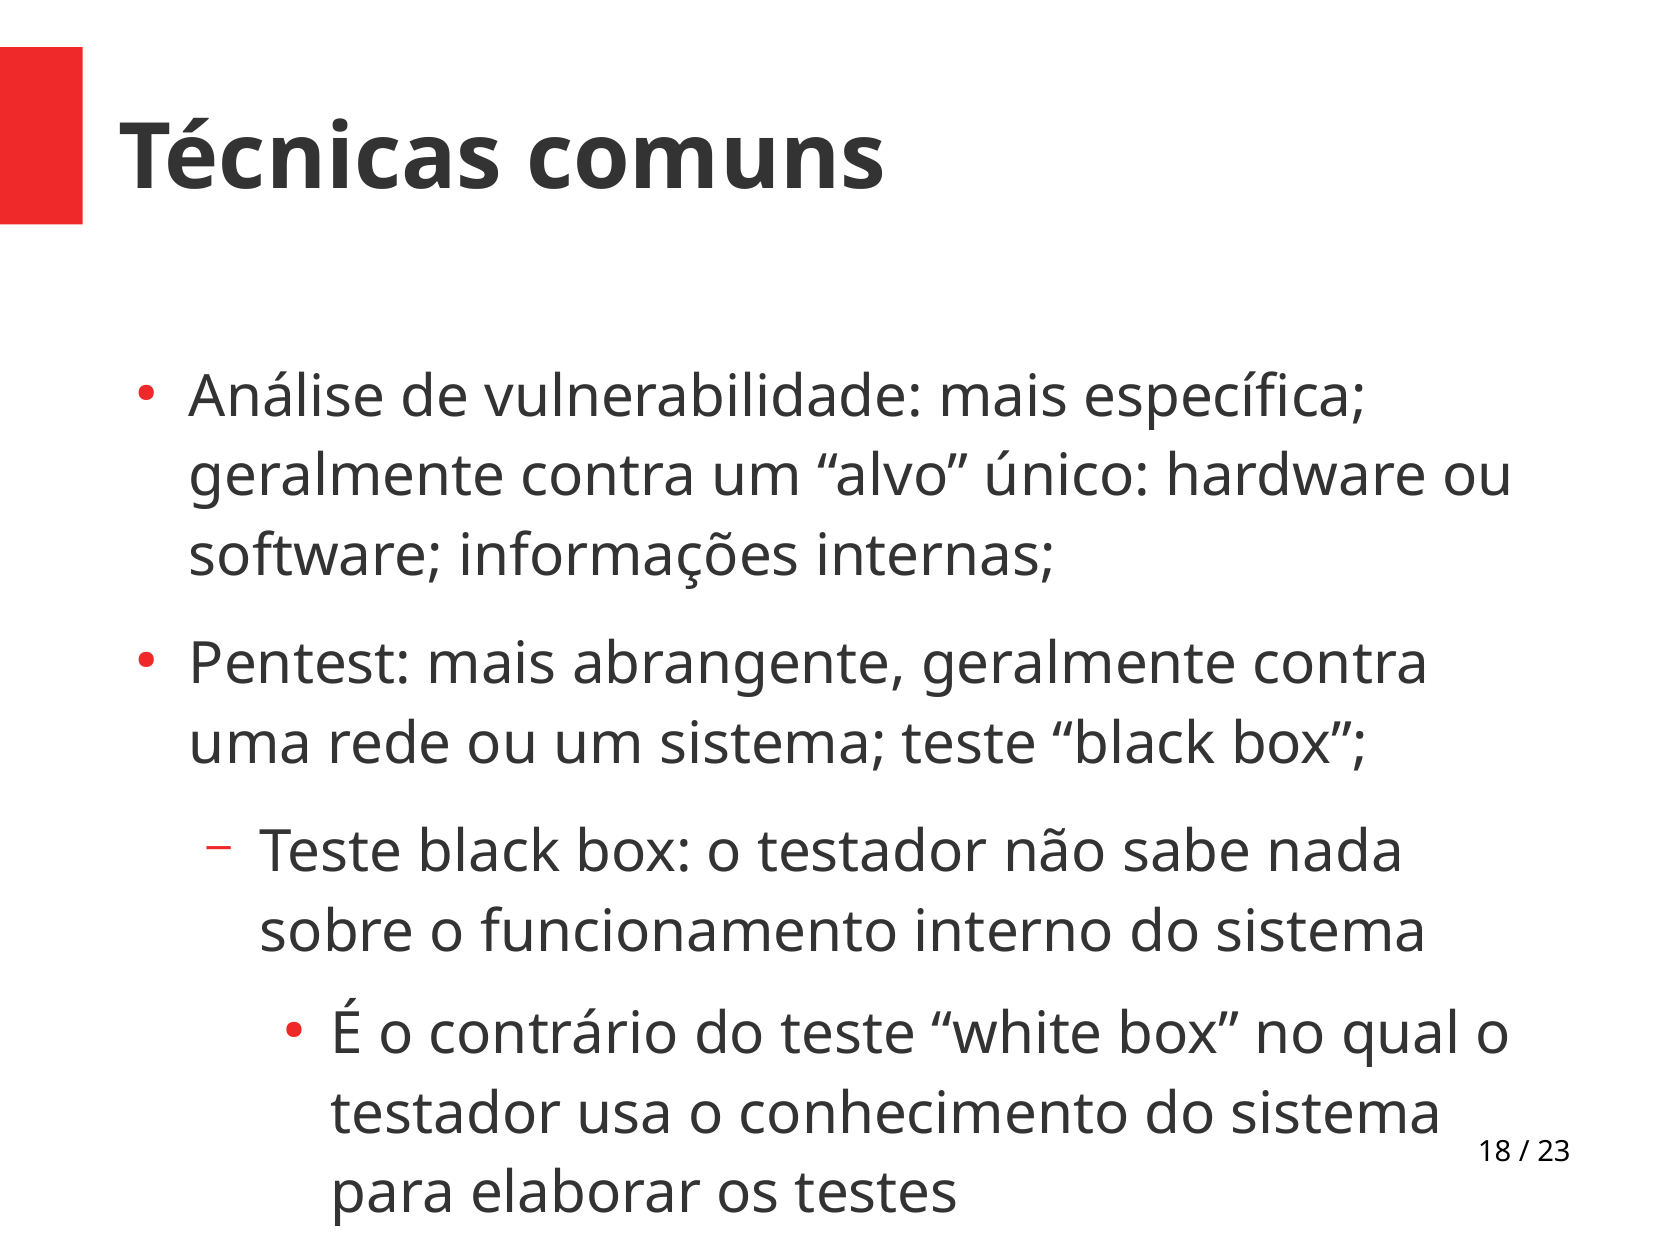

# Técnicas comuns
Análise de vulnerabilidade: mais específica; geralmente contra um “alvo” único: hardware ou software; informações internas;
Pentest: mais abrangente, geralmente contra uma rede ou um sistema; teste “black box”;
Teste black box: o testador não sabe nada sobre o funcionamento interno do sistema
É o contrário do teste “white box” no qual o testador usa o conhecimento do sistema para elaborar os testes
18